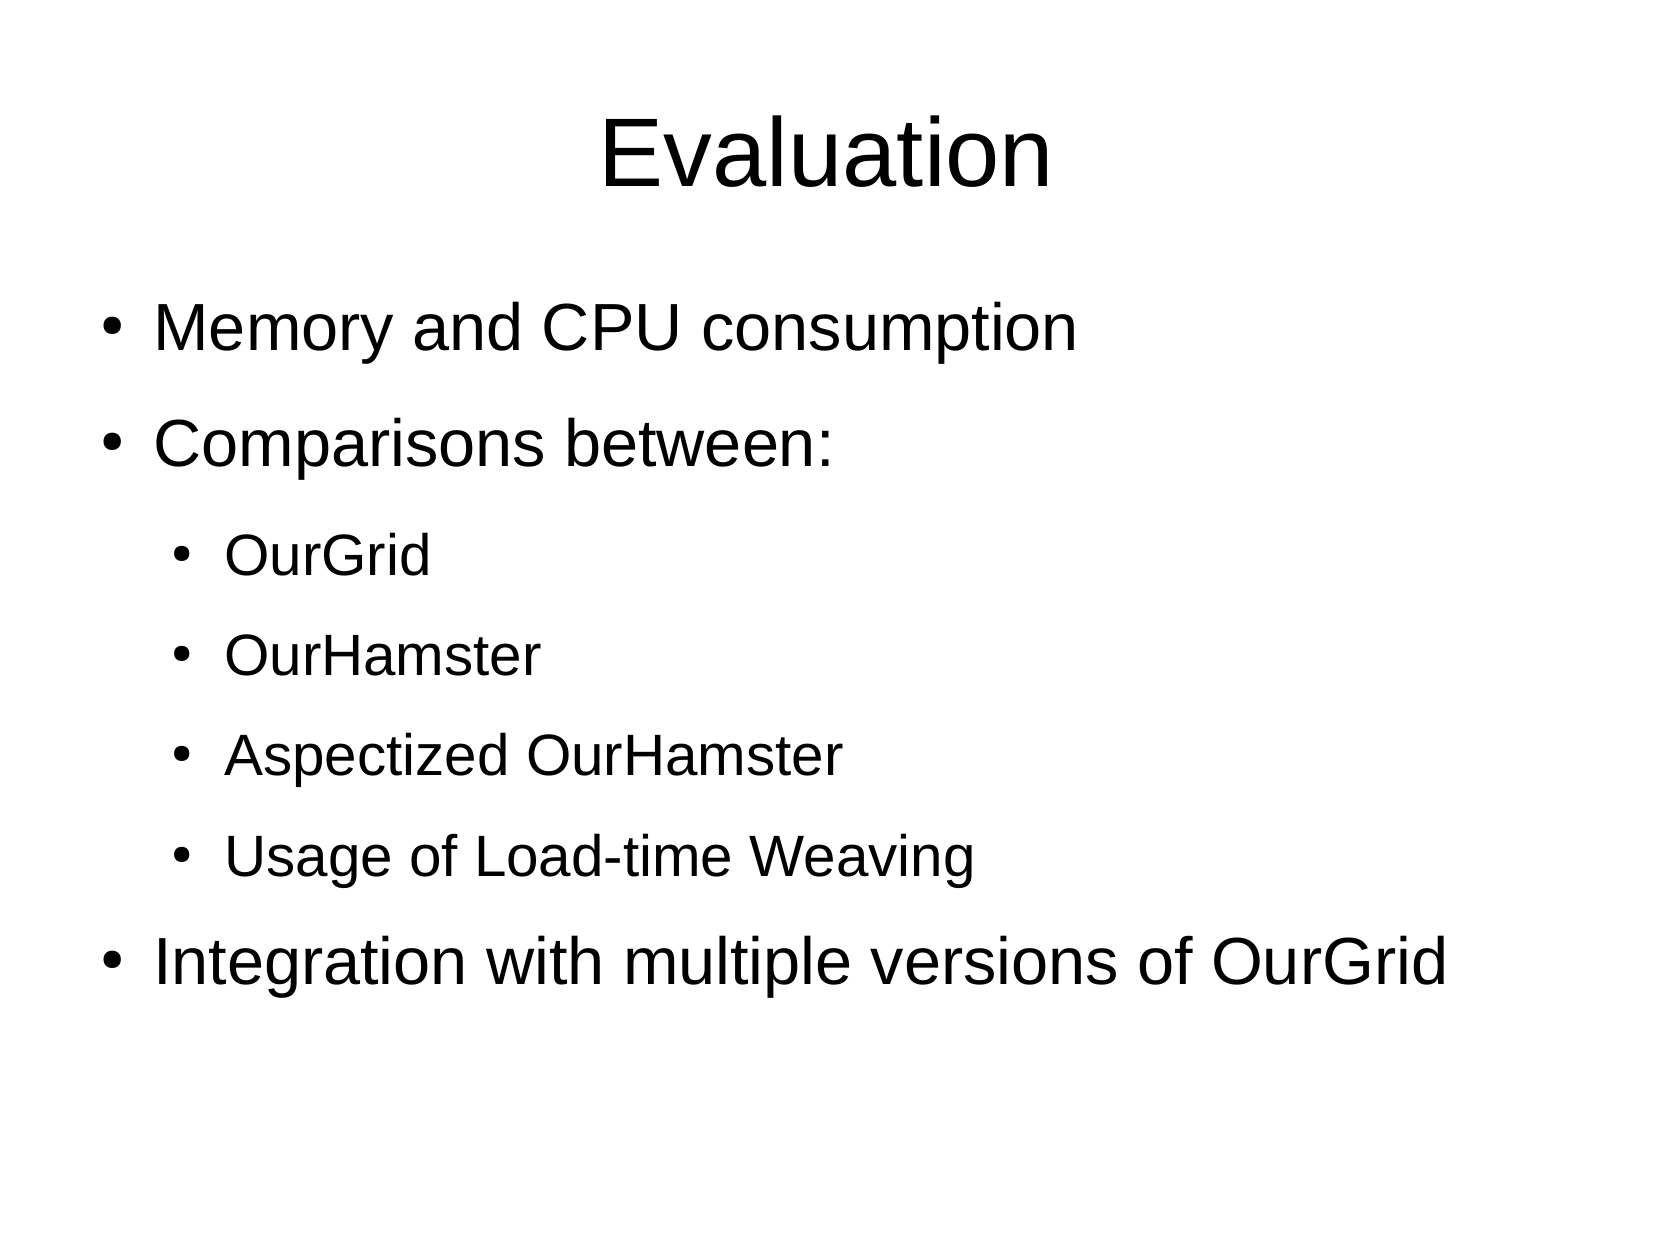

# Evaluation
Memory and CPU consumption
Comparisons between:
OurGrid
OurHamster
Aspectized OurHamster
Usage of Load-time Weaving
Integration with multiple versions of OurGrid